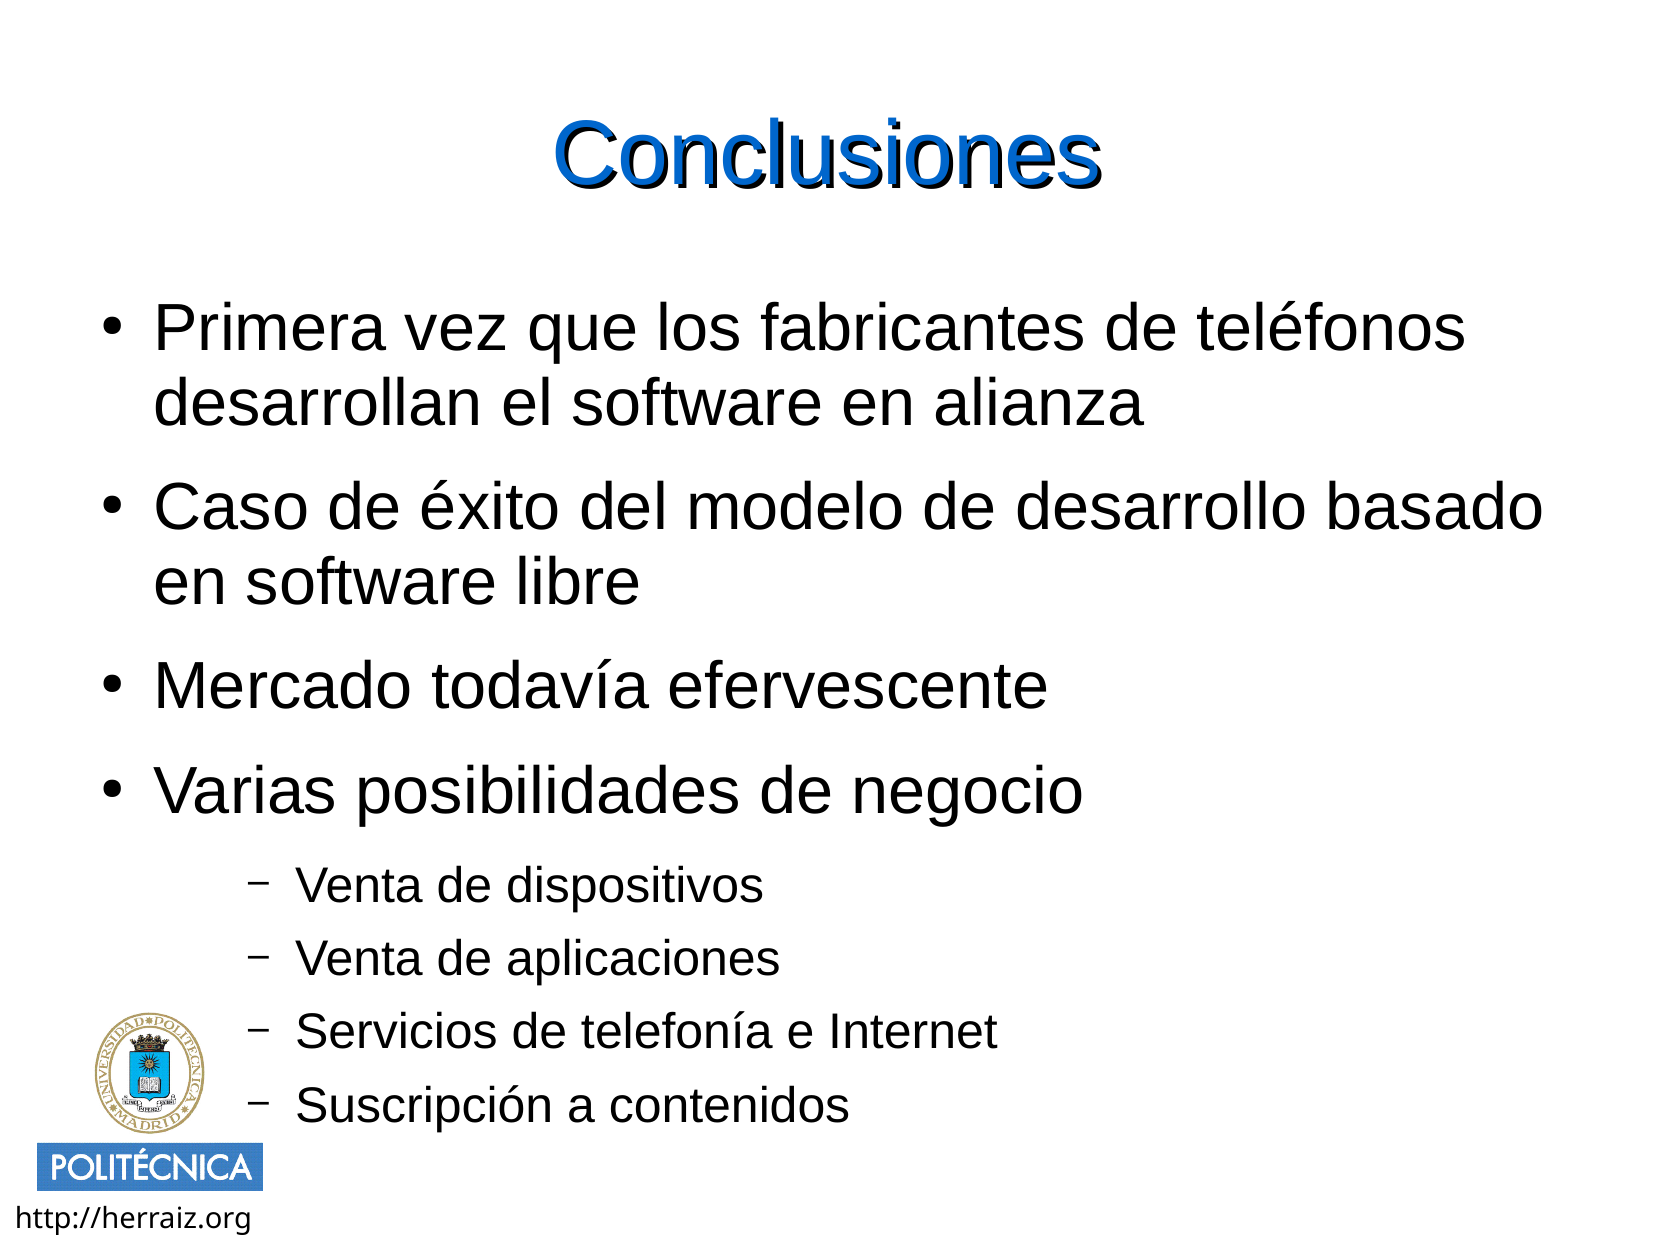

# Conclusiones
Primera vez que los fabricantes de teléfonos desarrollan el software en alianza
Caso de éxito del modelo de desarrollo basado en software libre
Mercado todavía efervescente
Varias posibilidades de negocio
Venta de dispositivos
Venta de aplicaciones
Servicios de telefonía e Internet
Suscripción a contenidos